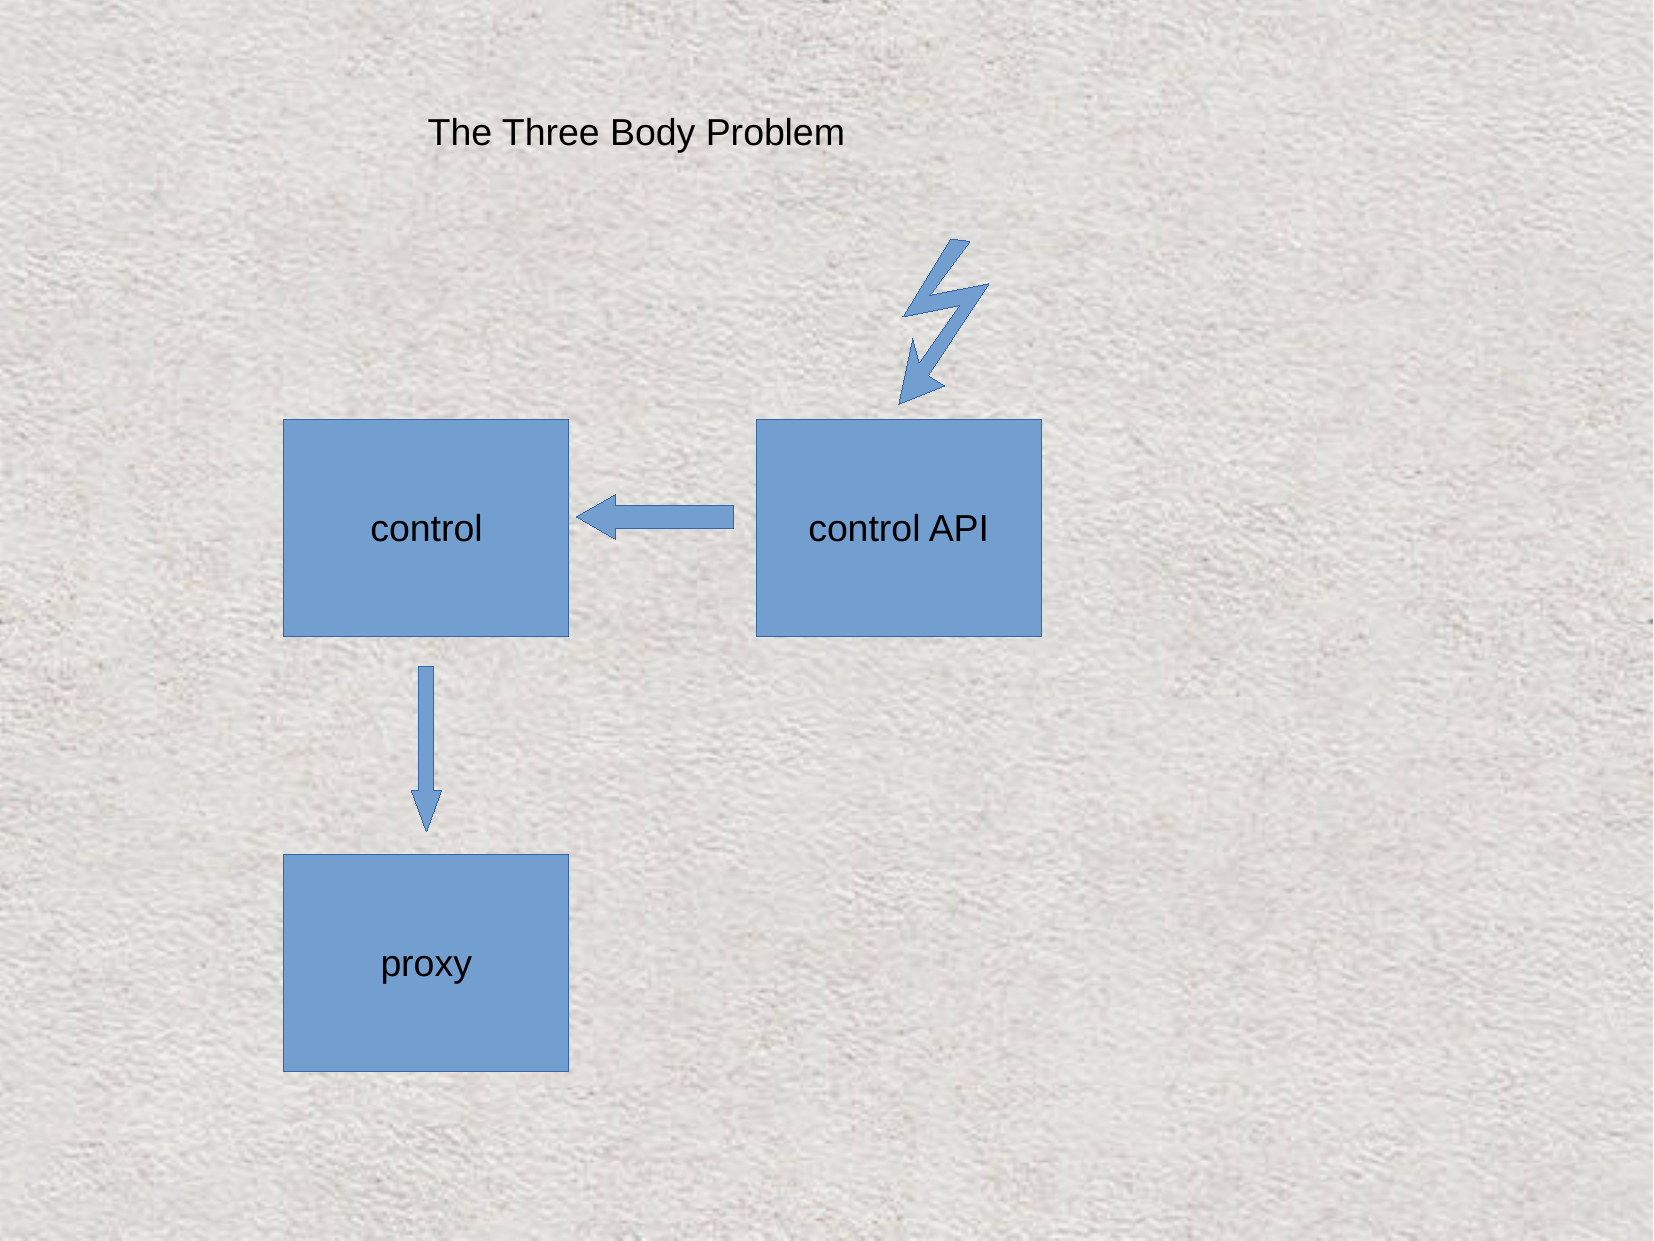

The Three Body Problem
control
control API
proxy